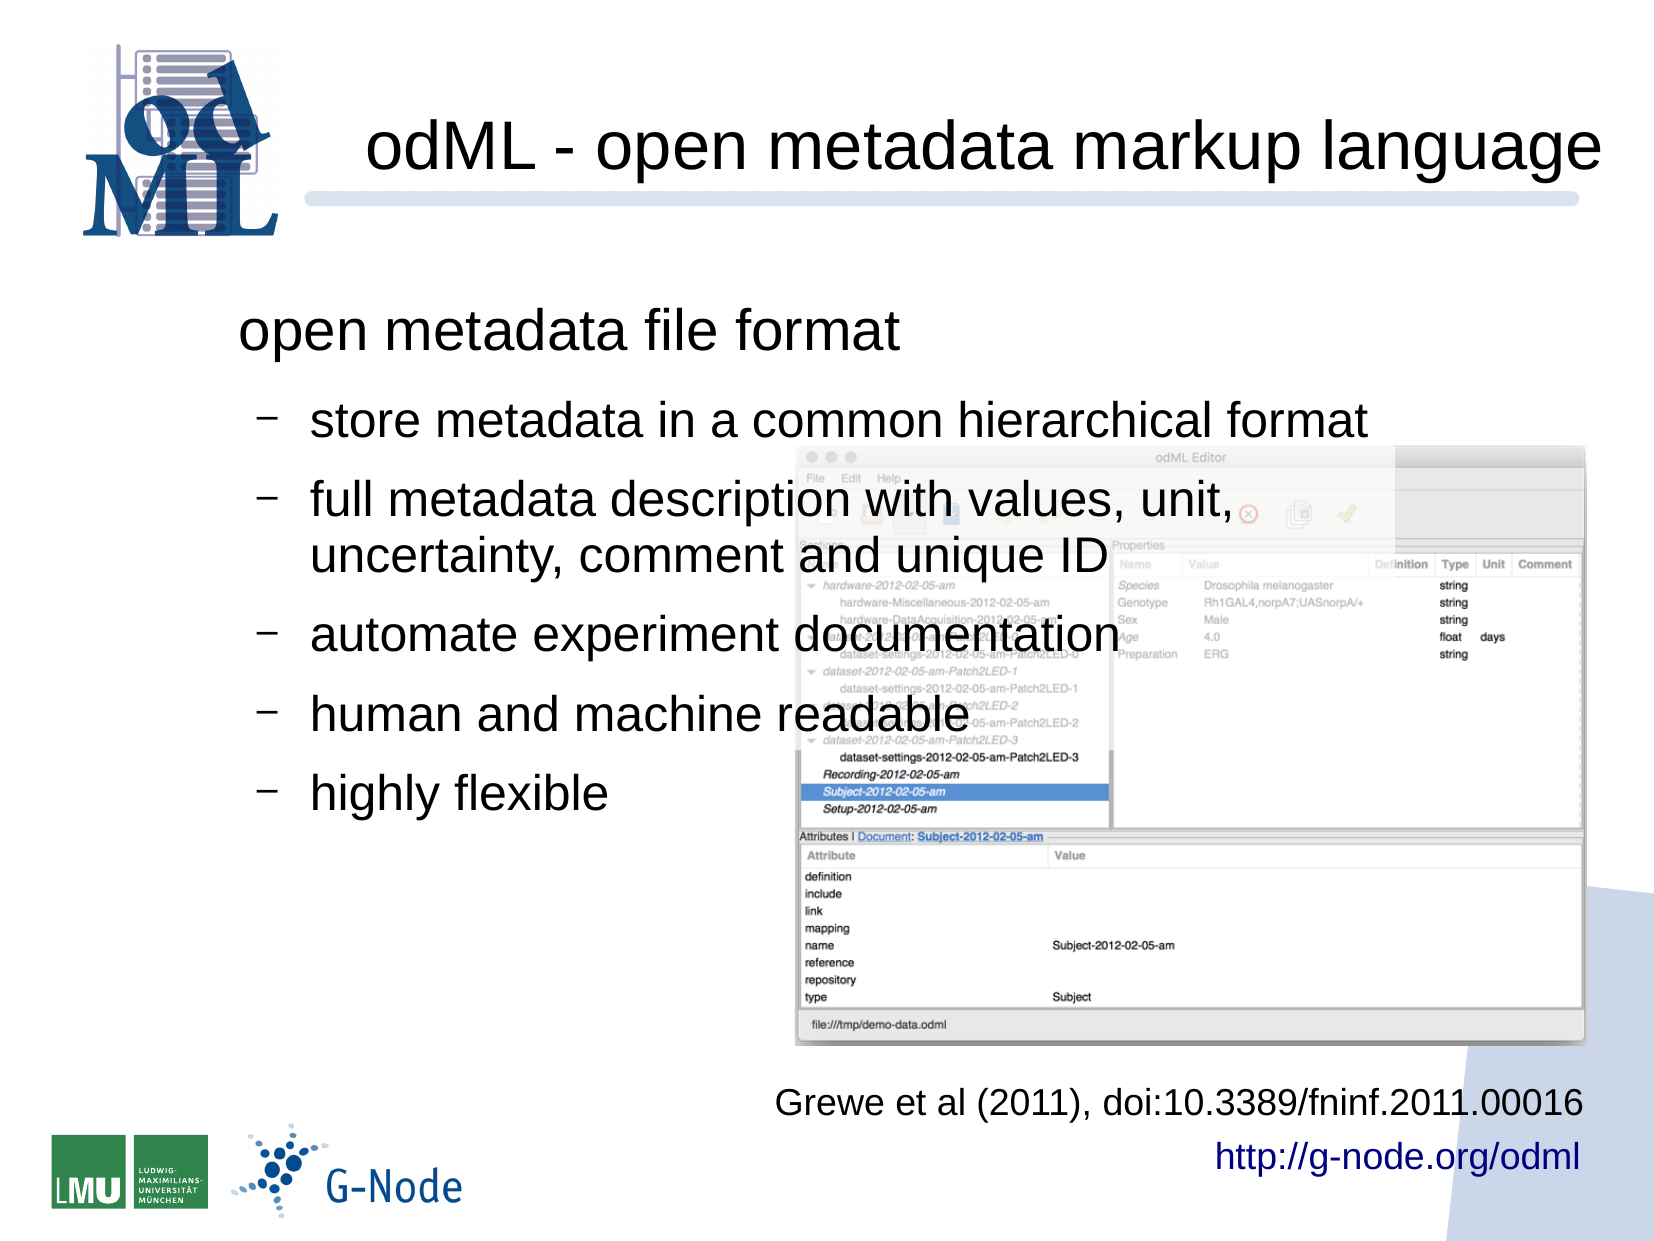

odML - open metadata markup language
# open metadata file format
store metadata in a common hierarchical format
full metadata description with values, unit, uncertainty, comment and unique ID
automate experiment documentation
human and machine readable
highly flexible
Grewe et al (2011), doi:10.3389/fninf.2011.00016
http://g-node.org/odml